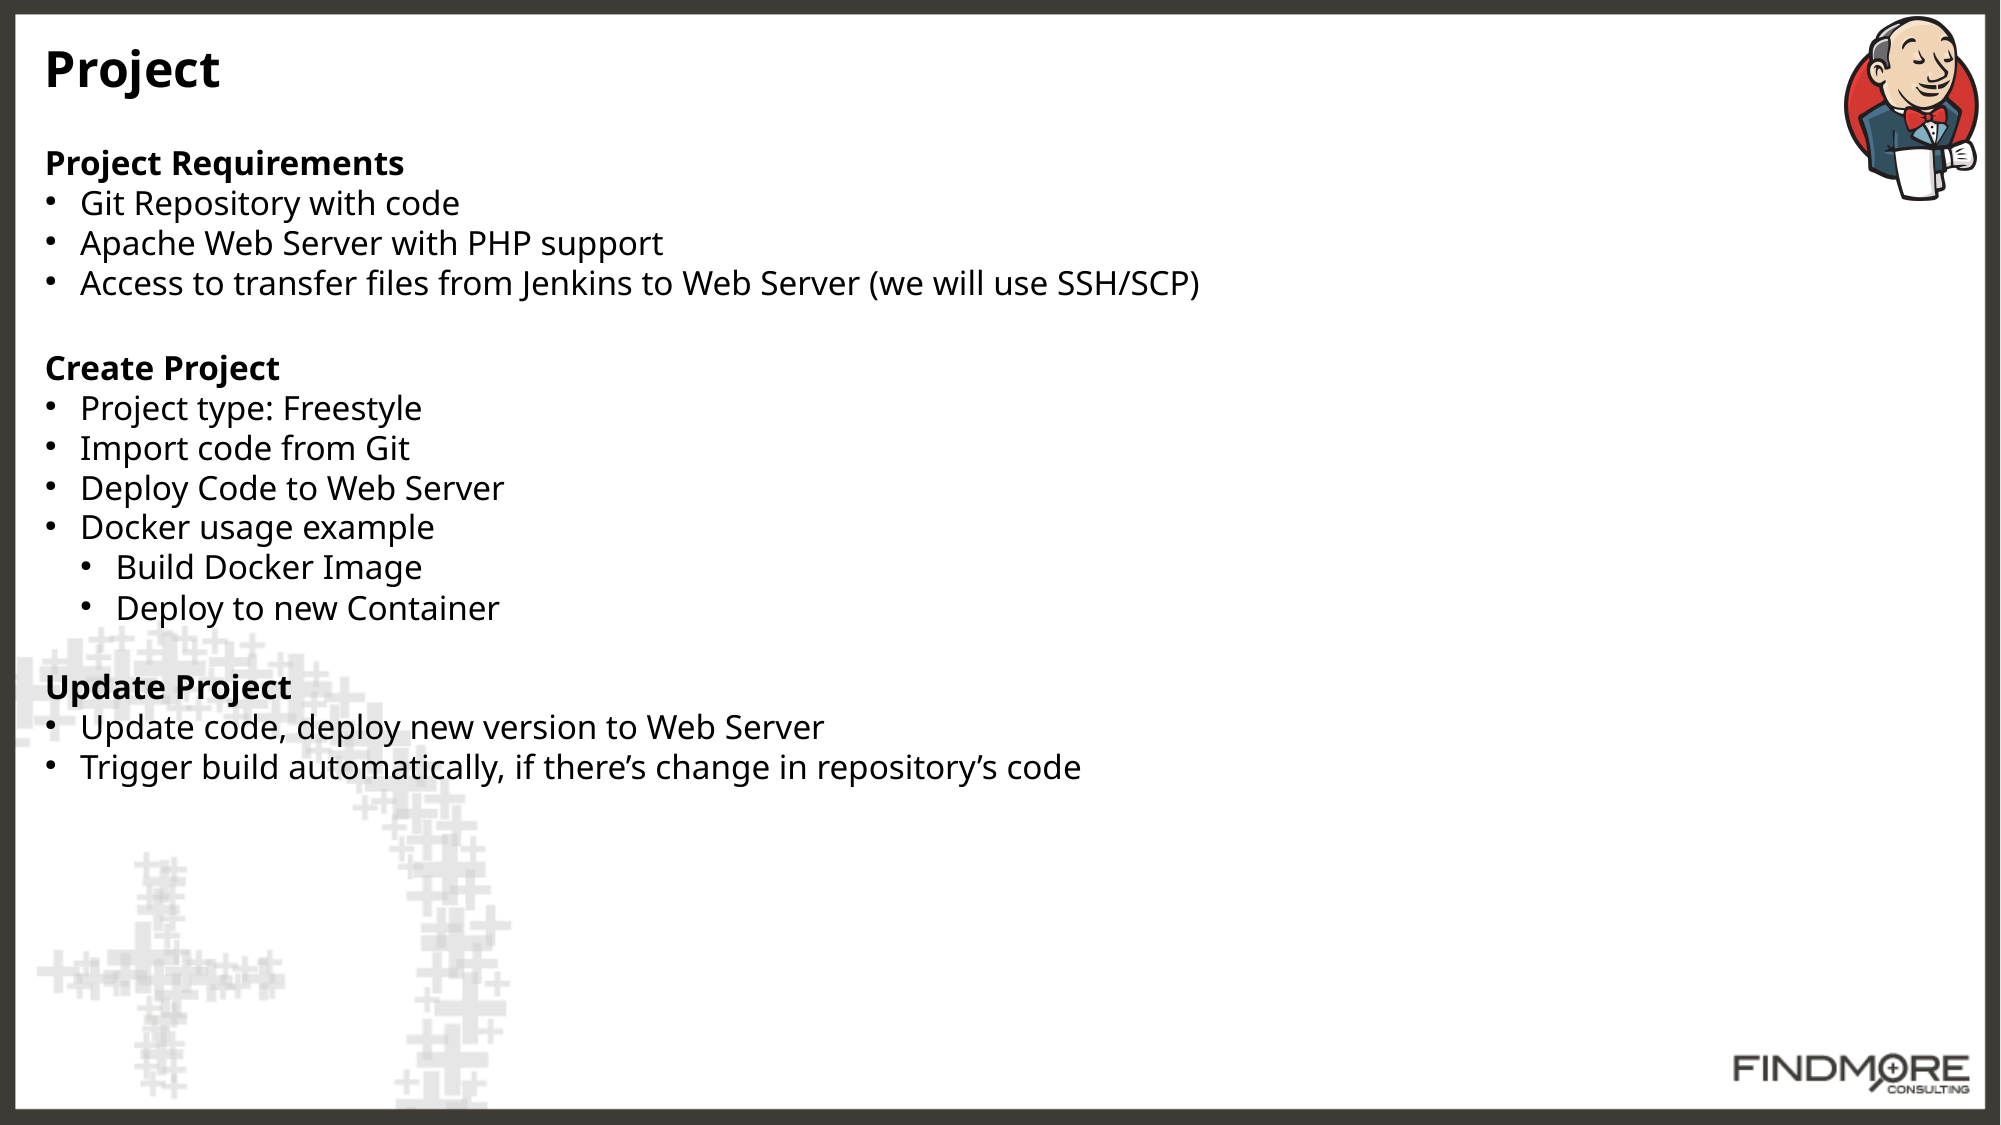

Project
Project Requirements
Git Repository with code
Apache Web Server with PHP support
Access to transfer files from Jenkins to Web Server (we will use SSH/SCP)
Create Project
Project type: Freestyle
Import code from Git
Deploy Code to Web Server
Docker usage example
Build Docker Image
Deploy to new Container
Update Project
Update code, deploy new version to Web Server
Trigger build automatically, if there’s change in repository’s code